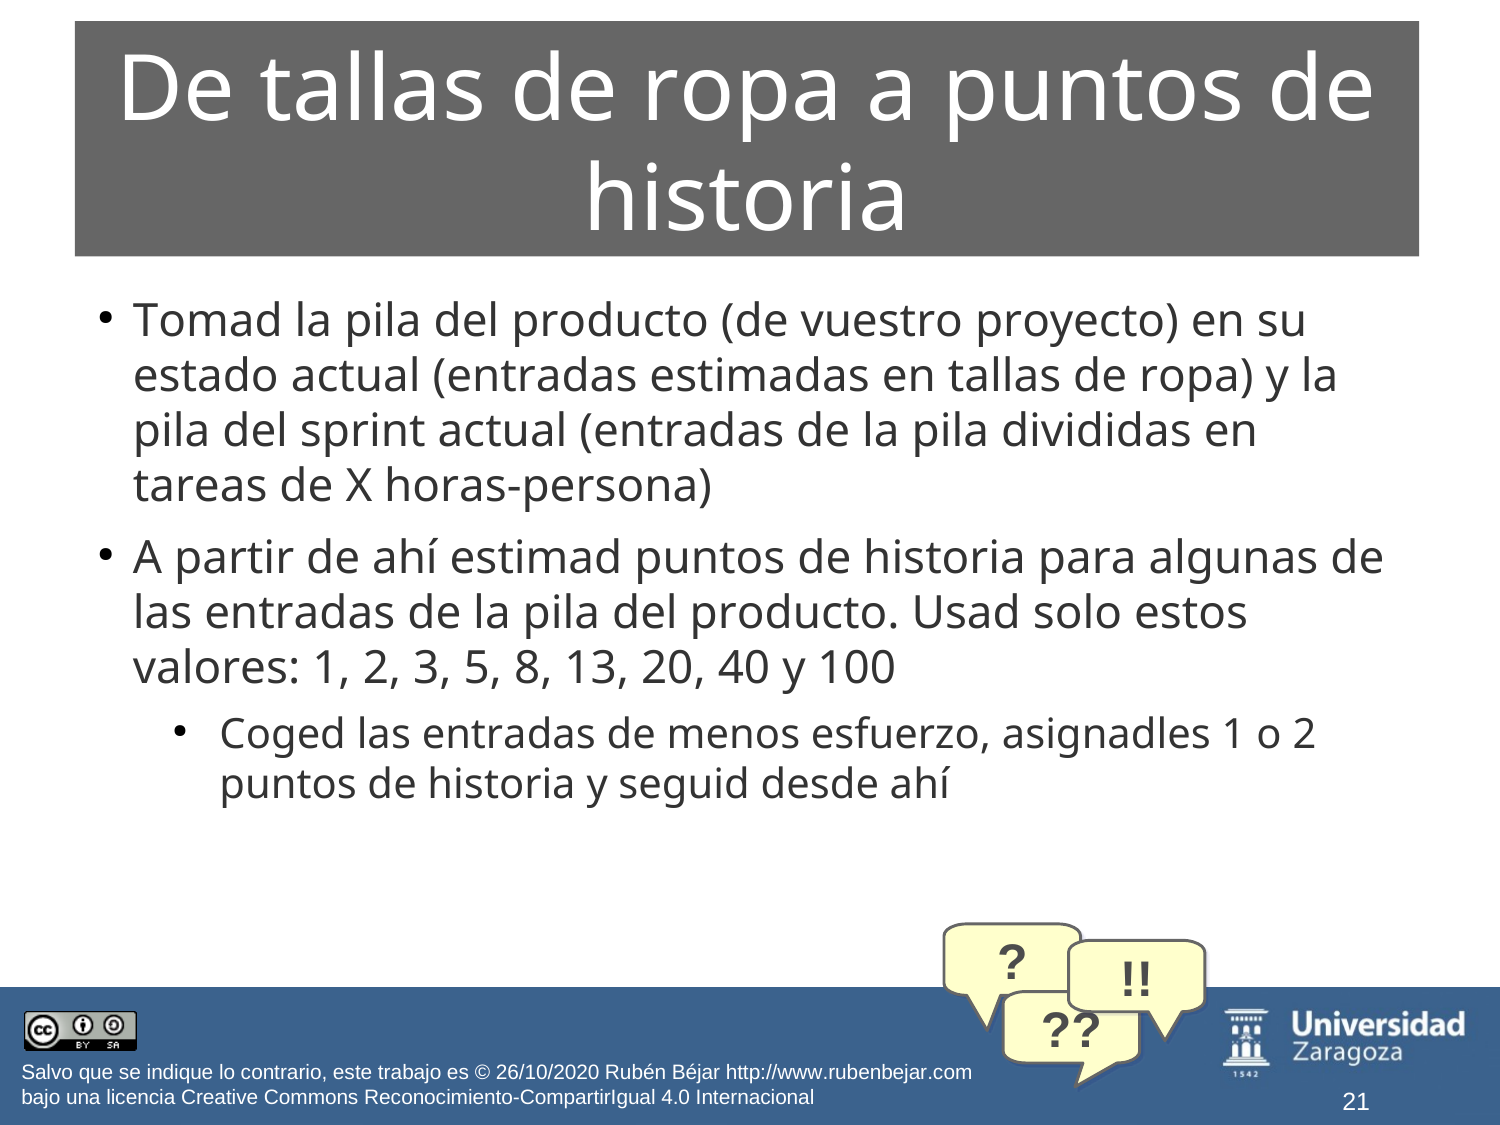

# De tallas de ropa a puntos de historia
Tomad la pila del producto (de vuestro proyecto) en su estado actual (entradas estimadas en tallas de ropa) y la pila del sprint actual (entradas de la pila divididas en tareas de X horas-persona)
A partir de ahí estimad puntos de historia para algunas de las entradas de la pila del producto. Usad solo estos valores: 1, 2, 3, 5, 8, 13, 20, 40 y 100
Coged las entradas de menos esfuerzo, asignadles 1 o 2 puntos de historia y seguid desde ahí
?
!!
??